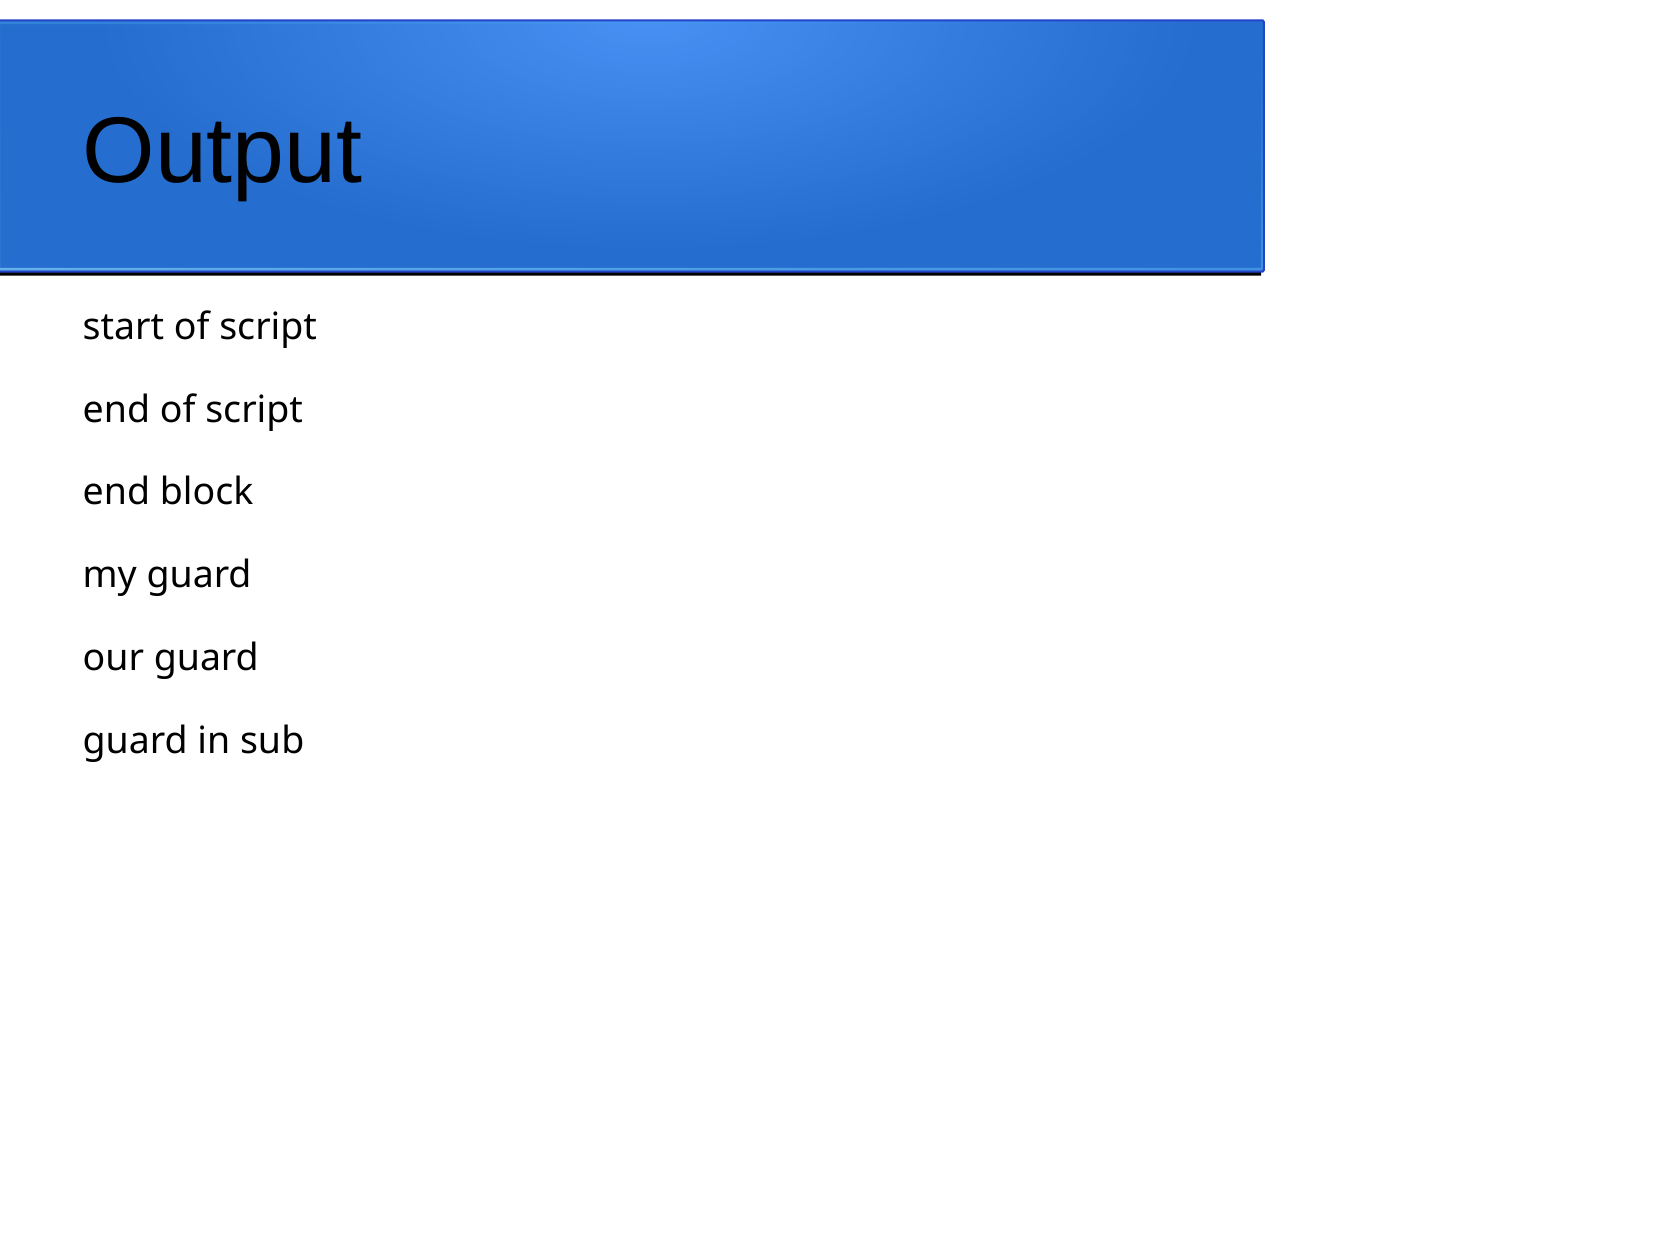

# Output
start of script
end of script
end block
my guard
our guard
guard in sub